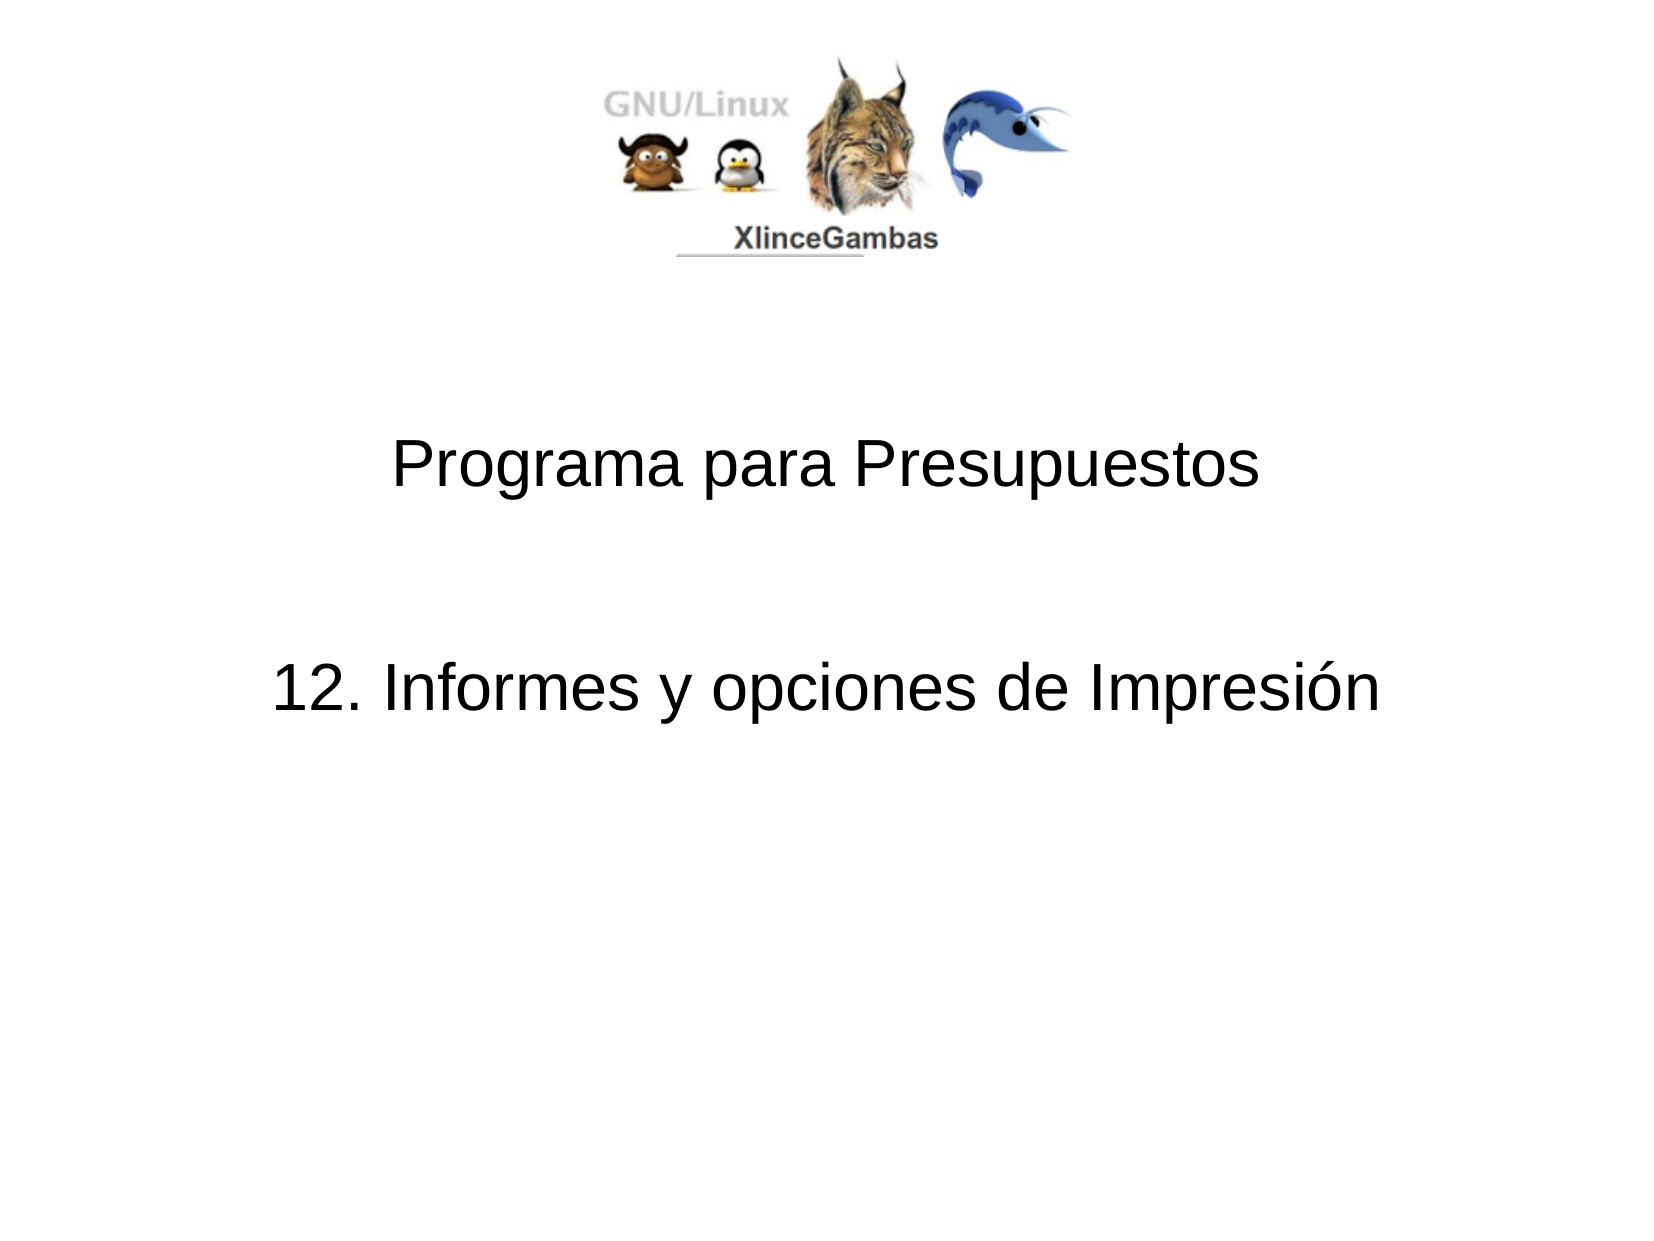

# Programa para Presupuestos
12. Informes y opciones de Impresión